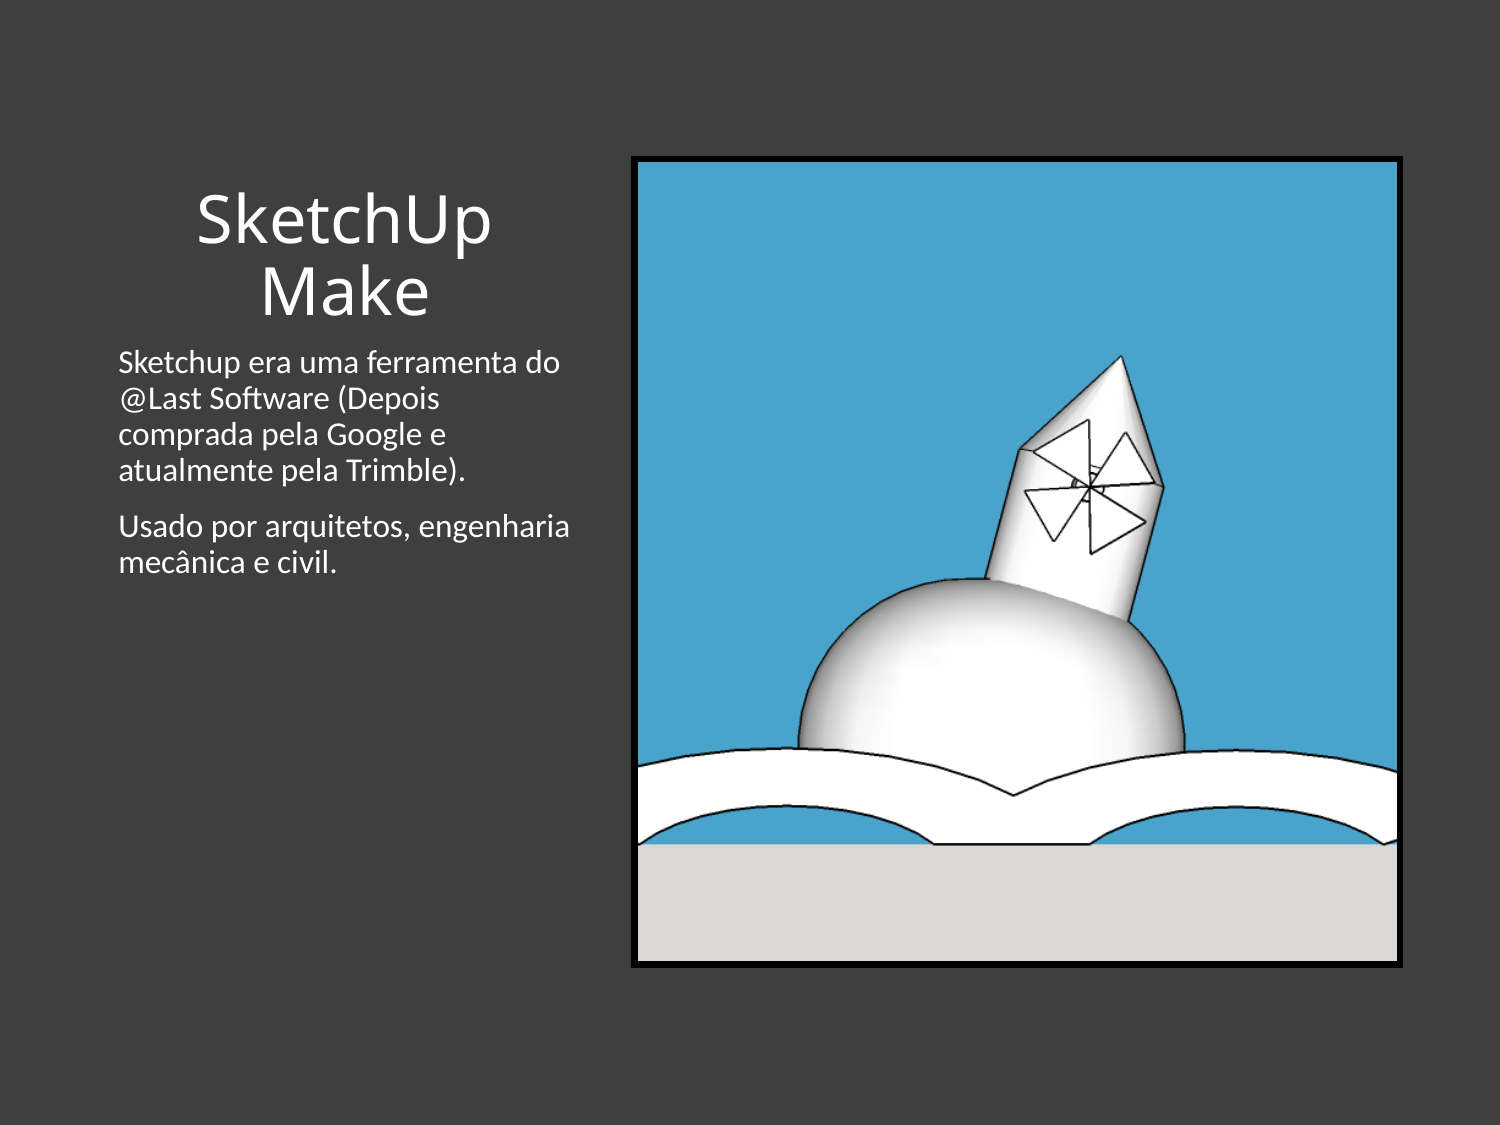

# SketchUp Make
Sketchup era uma ferramenta do @Last Software (Depois comprada pela Google e atualmente pela Trimble).
Usado por arquitetos, engenharia mecânica e civil.